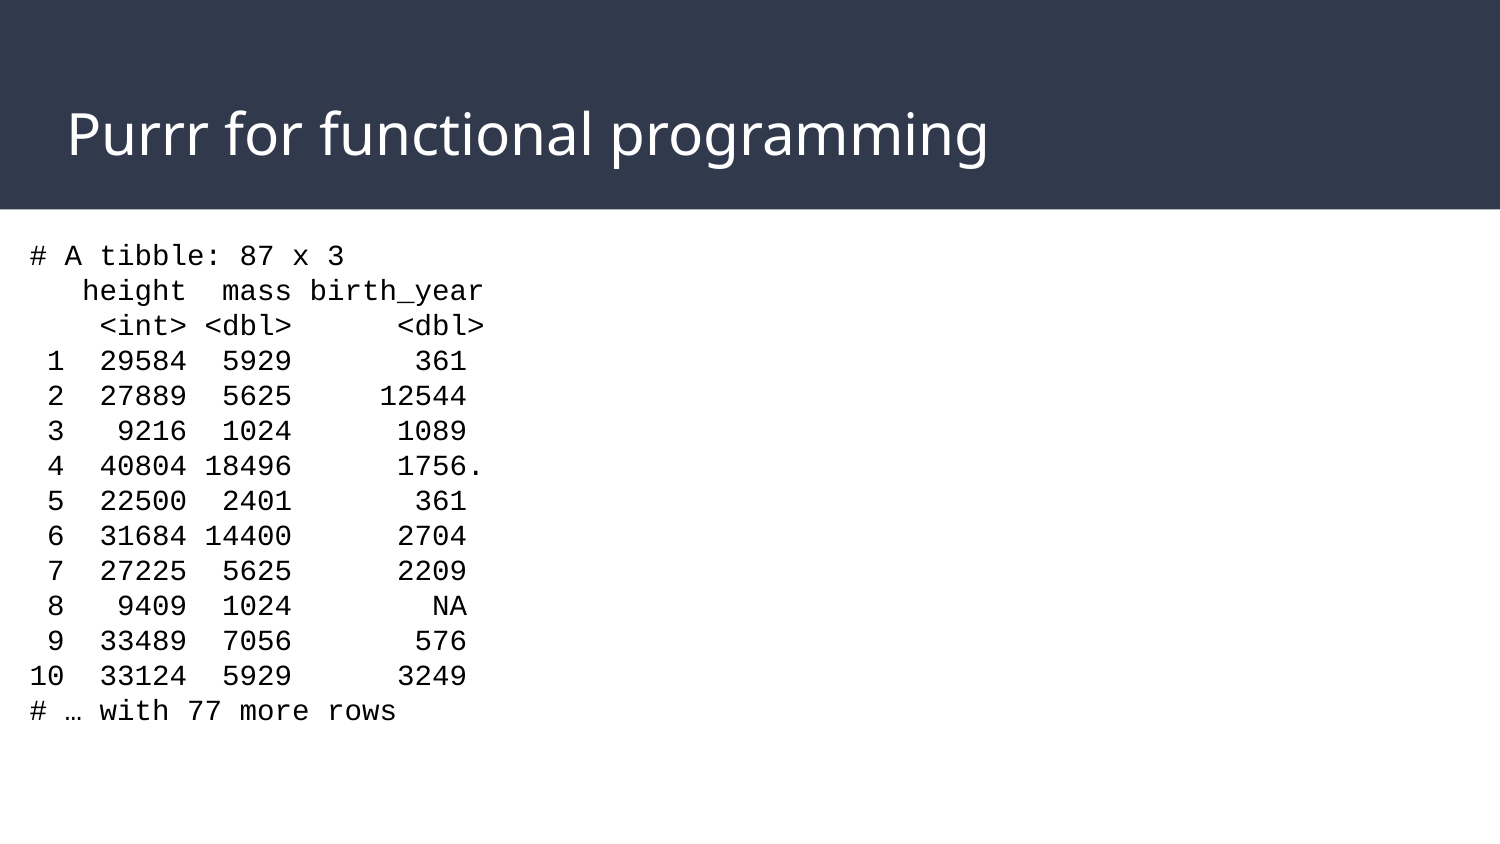

# Purrr for functional programming
# A tibble: 87 x 3
 height mass birth_year
 <int> <dbl> <dbl>
 1 29584 5929 361
 2 27889 5625 12544
 3 9216 1024 1089
 4 40804 18496 1756.
 5 22500 2401 361
 6 31684 14400 2704
 7 27225 5625 2209
 8 9409 1024 NA
 9 33489 7056 576
10 33124 5929 3249
# … with 77 more rows